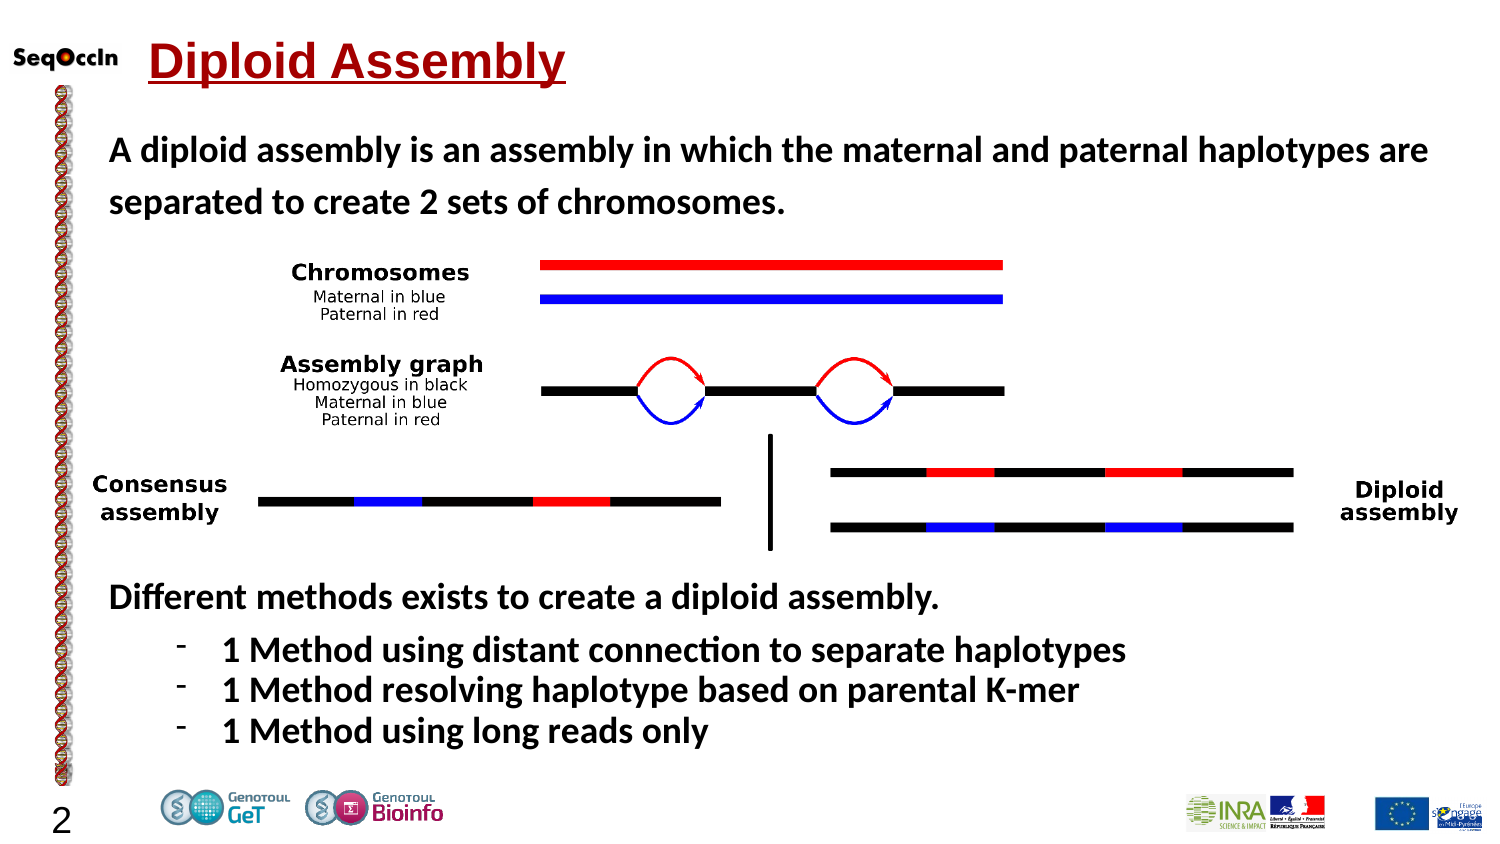

Diploid Assembly
A diploid assembly is an assembly in which the maternal and paternal haplotypes are separated to create 2 sets of chromosomes.
Different methods exists to create a diploid assembly.
1 Method using distant connection to separate haplotypes
1 Method resolving haplotype based on parental K-mer
1 Method using long reads only